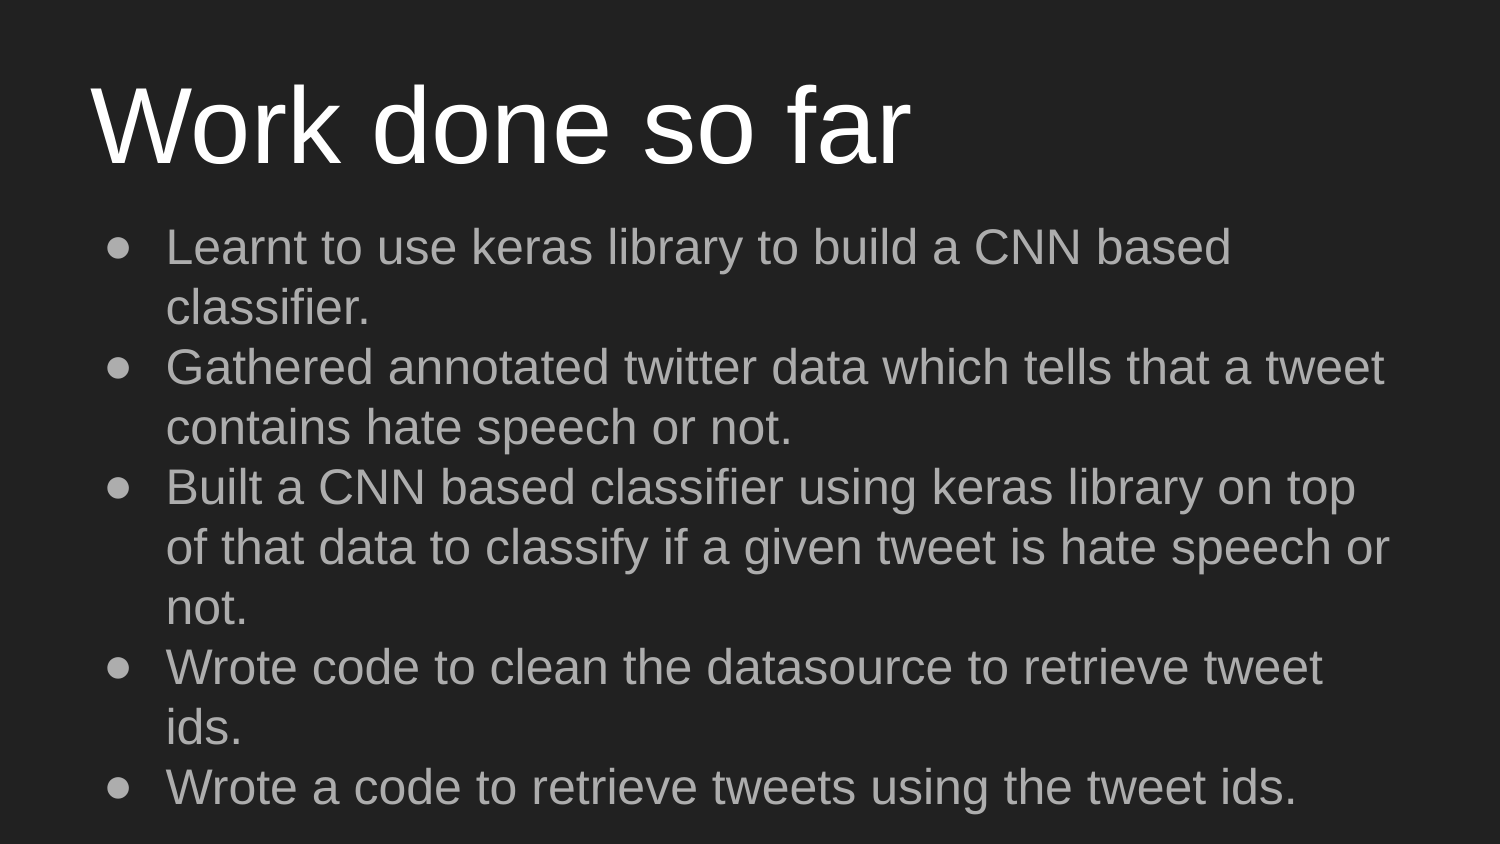

# Work done so far
Learnt to use keras library to build a CNN based classifier.
Gathered annotated twitter data which tells that a tweet contains hate speech or not.
Built a CNN based classifier using keras library on top of that data to classify if a given tweet is hate speech or not.
Wrote code to clean the datasource to retrieve tweet ids.
Wrote a code to retrieve tweets using the tweet ids.